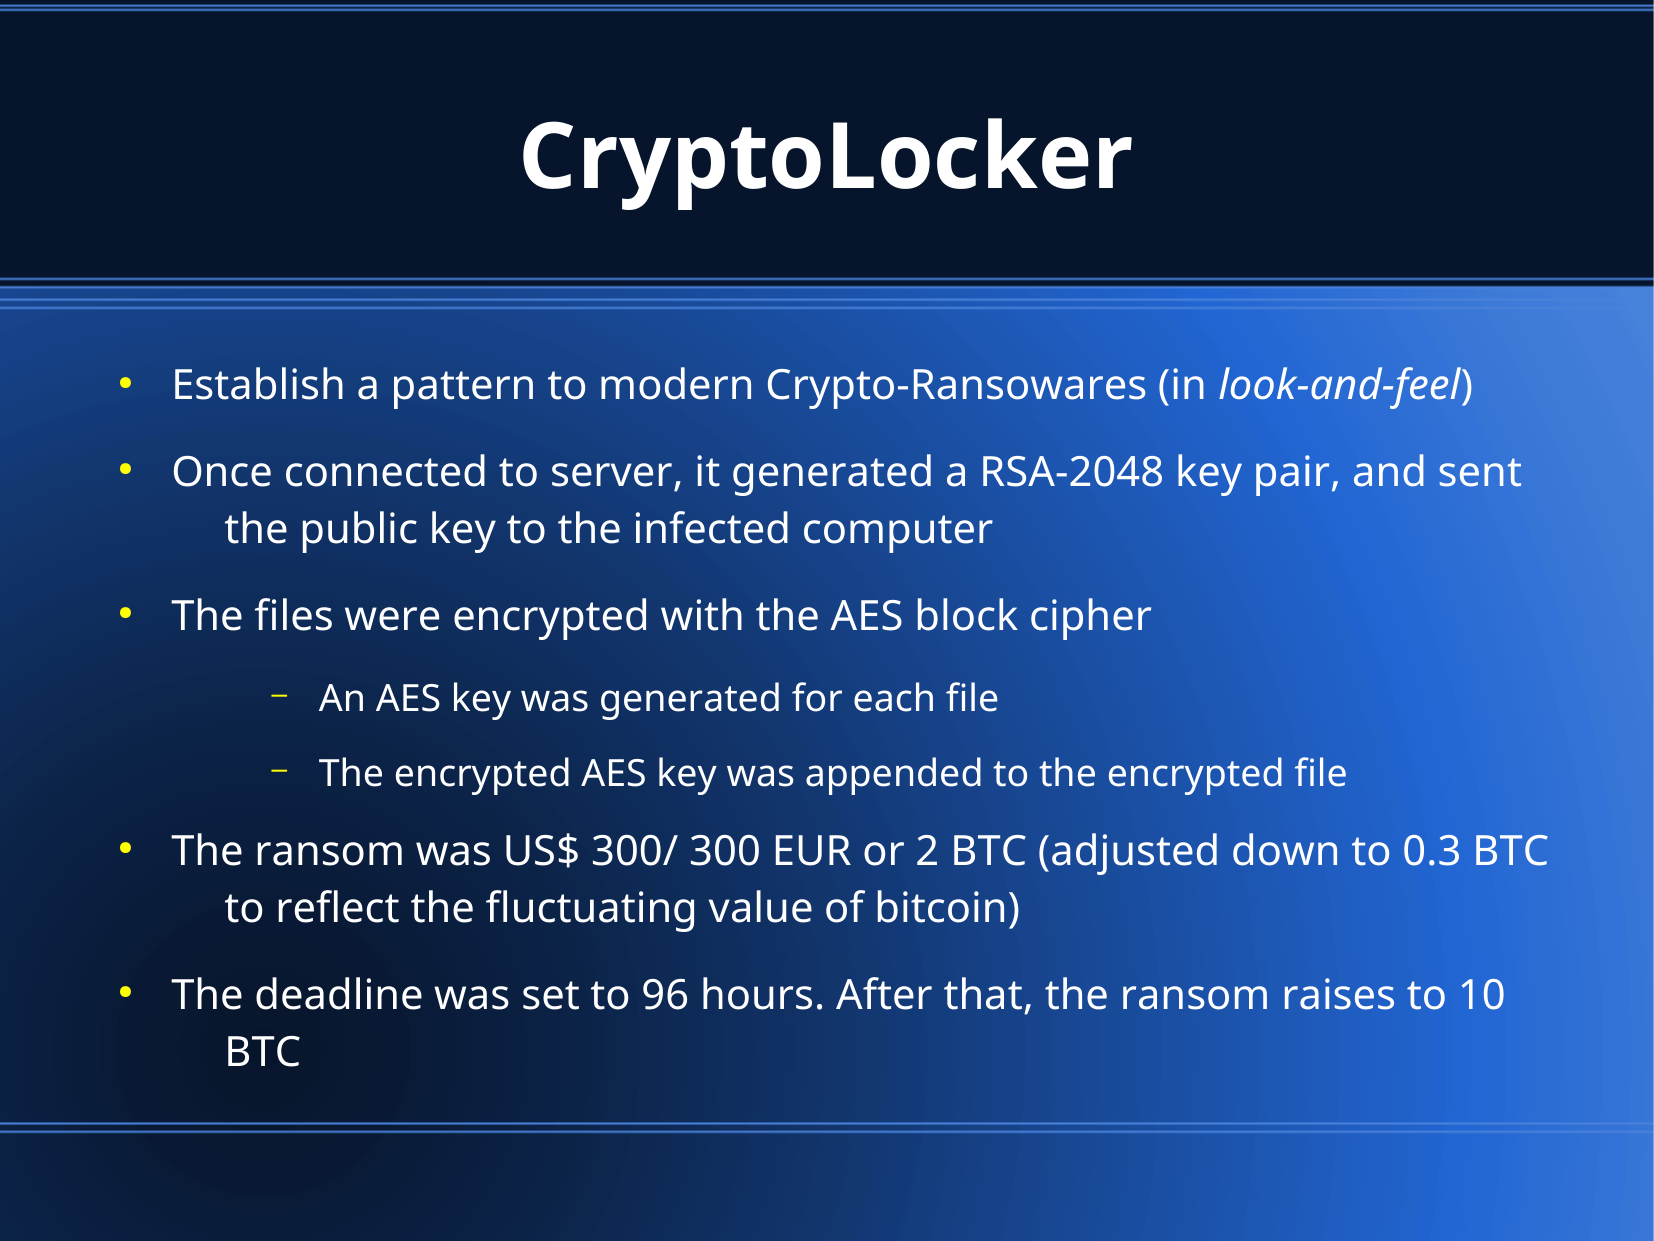

# CryptoLocker
Establish a pattern to modern Crypto-Ransowares (in look-and-feel)
Once connected to server, it generated a RSA-2048 key pair, and sent the public key to the infected computer
The files were encrypted with the AES block cipher
An AES key was generated for each file
The encrypted AES key was appended to the encrypted file
The ransom was US$ 300/ 300 EUR or 2 BTC (adjusted down to 0.3 BTC to reflect the fluctuating value of bitcoin)
The deadline was set to 96 hours. After that, the ransom raises to 10 BTC